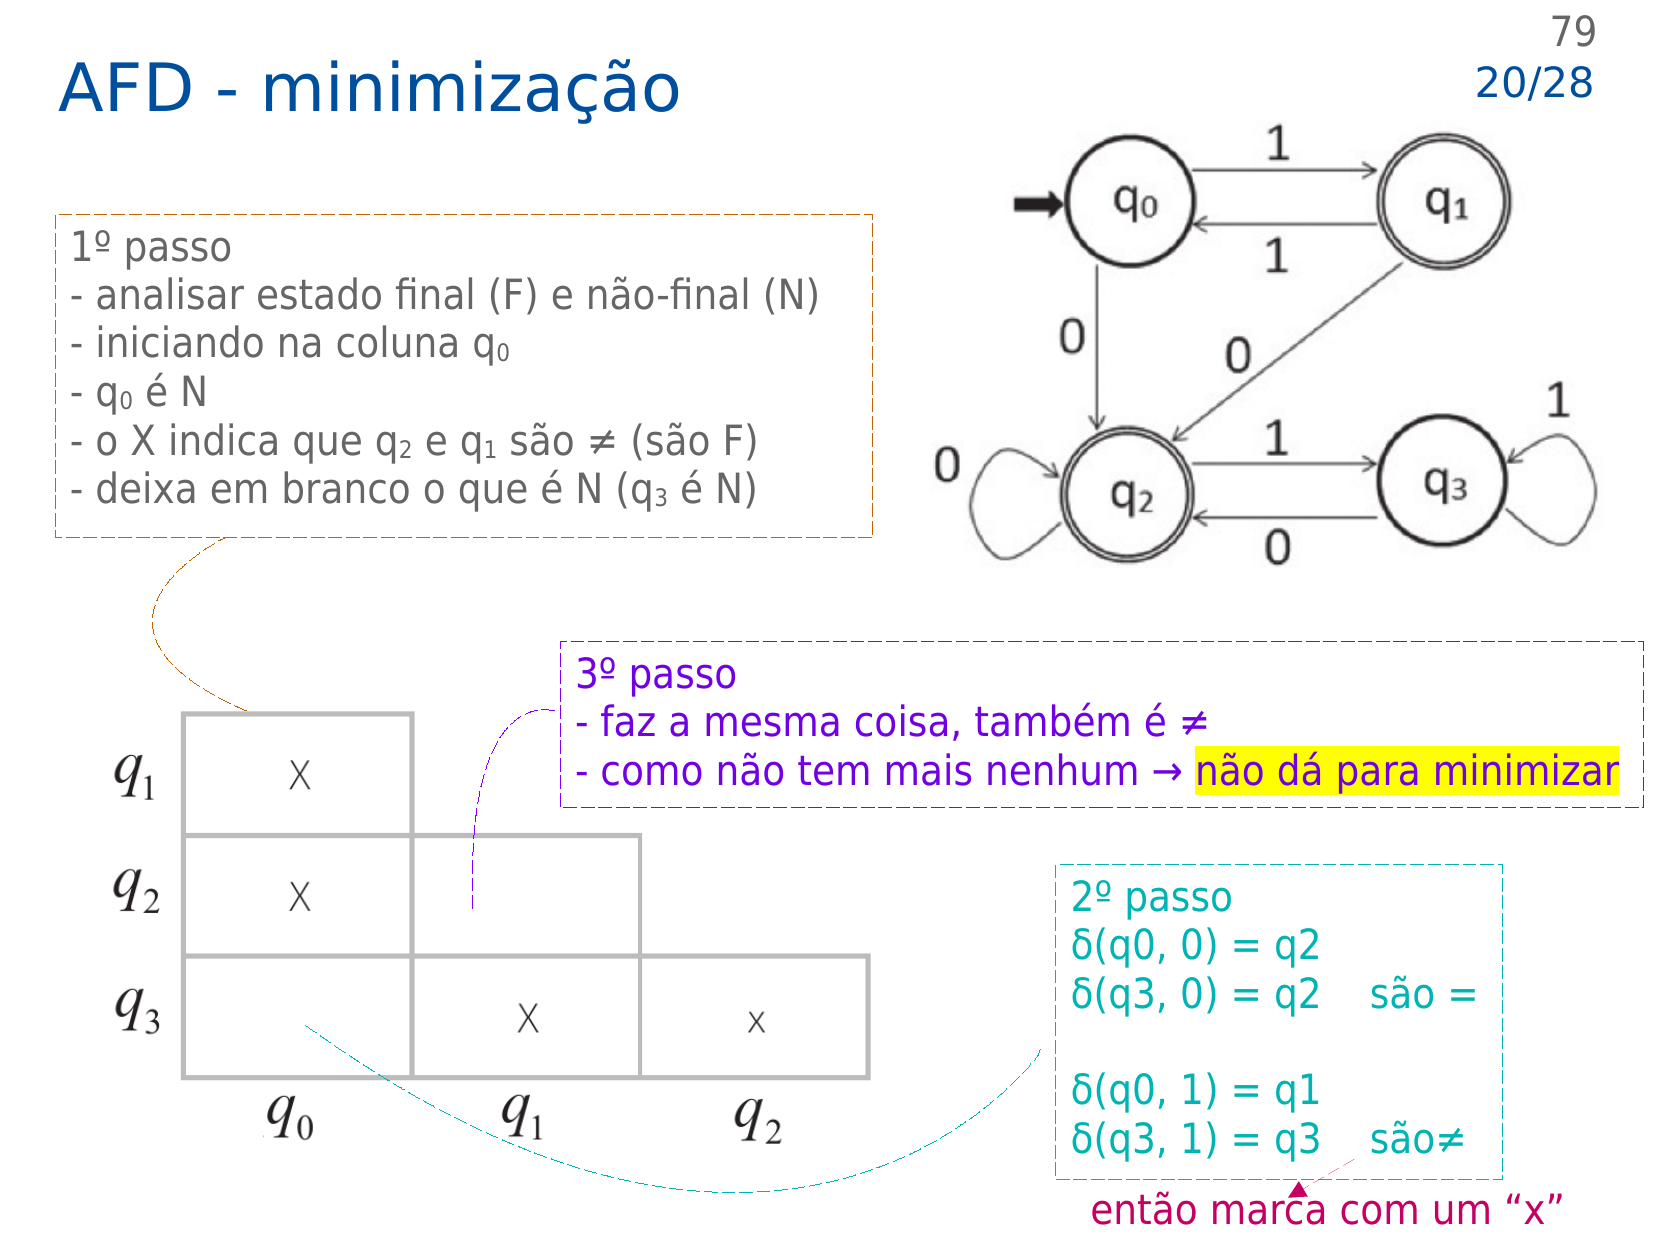

79
# AFD - minimização
20
1º passo
- analisar estado final (F) e não-final (N)
- iniciando na coluna q0
- q0 é N
- o X indica que q2 e q1 são ≠ (são F)
- deixa em branco o que é N (q3 é N)
3º passo
- faz a mesma coisa, também é ≠
- como não tem mais nenhum → não dá para minimizar
2º passo
δ(q0, 0) = q2
δ(q3, 0) = q2 são =
δ(q0, 1) = q1
δ(q3, 1) = q3 são≠
então marca com um “x”